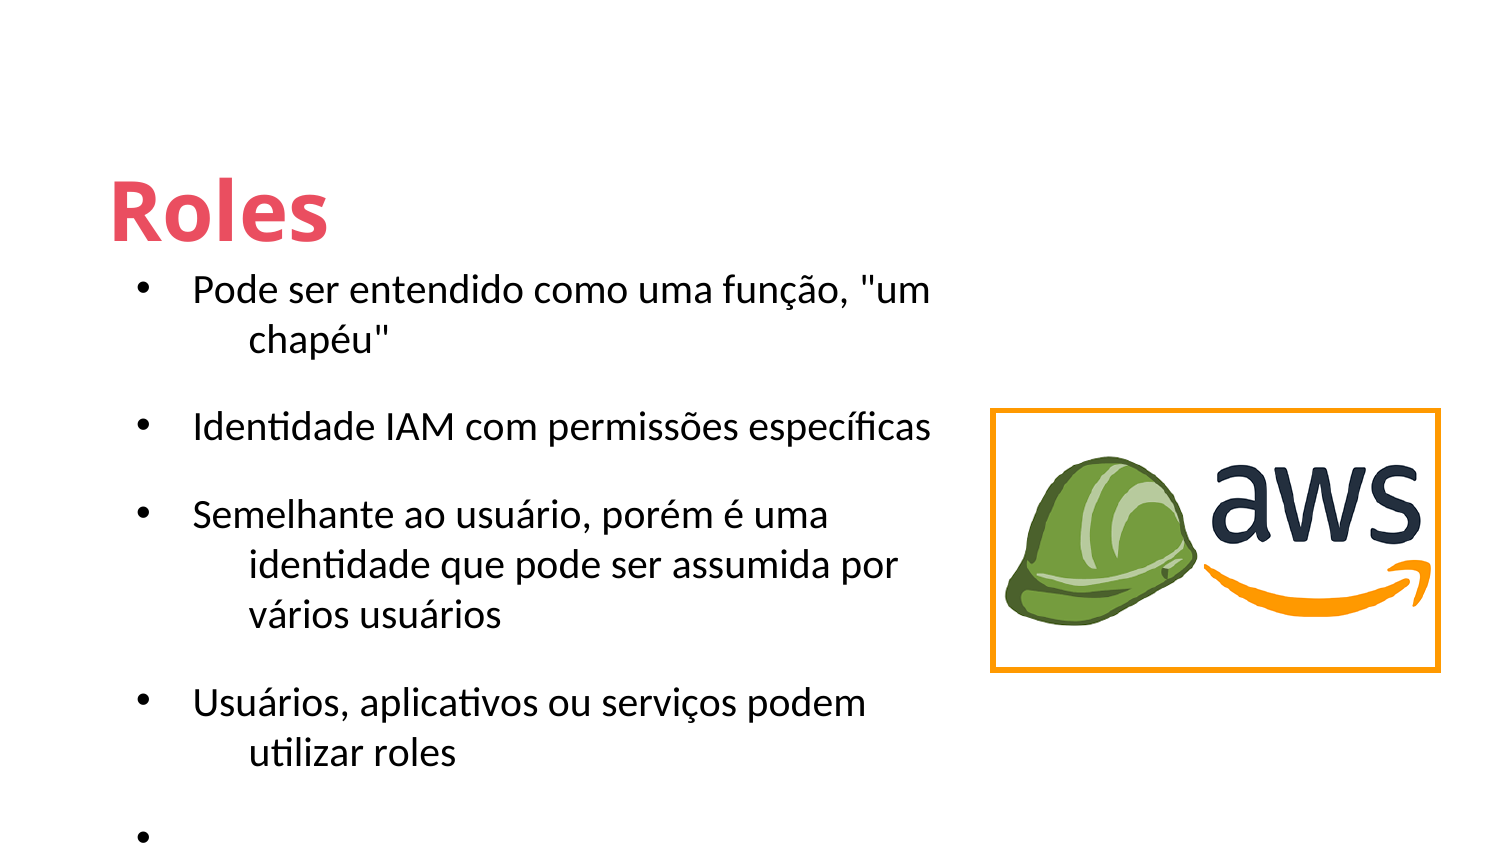

Roles
Pode ser entendido como uma função, "um chapéu"
Identidade IAM com permissões específicas
Semelhante ao usuário, porém é uma identidade que pode ser assumida por vários usuários
Usuários, aplicativos ou serviços podem utilizar roles